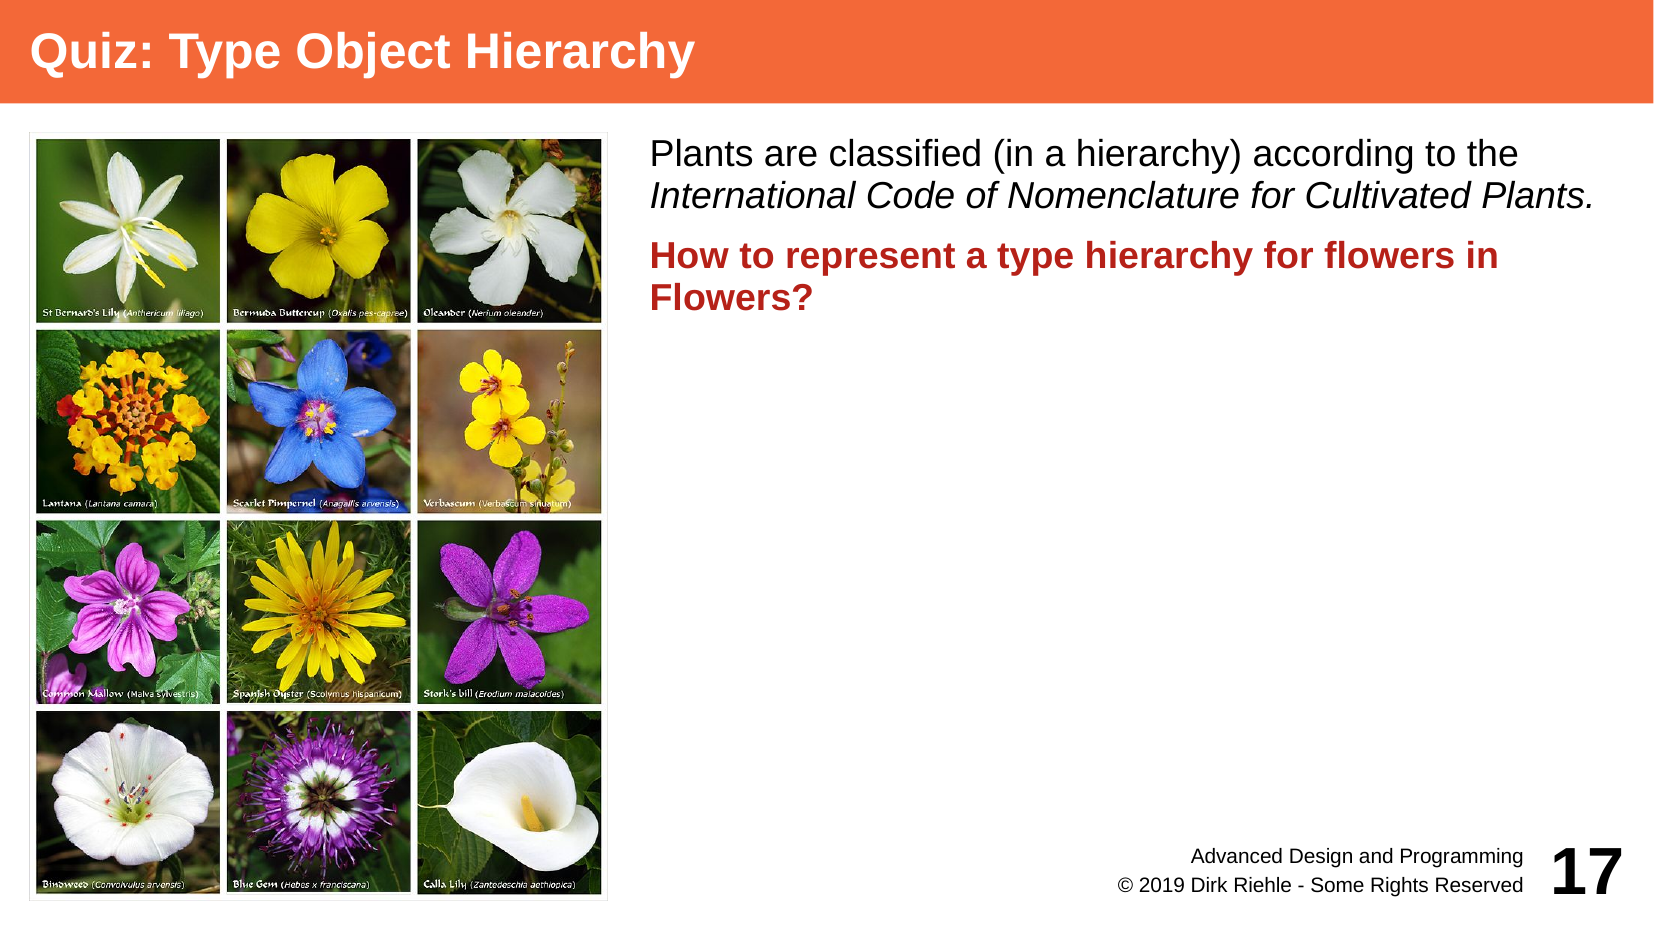

# Quiz: Type Object Hierarchy
Plants are classified (in a hierarchy) according to the International Code of Nomenclature for Cultivated Plants.
How to represent a type hierarchy for flowers in Flowers?
Advanced Design and Programming
17
© 2019 Dirk Riehle - Some Rights Reserved
Flower families photo courtesy of Wikipedia